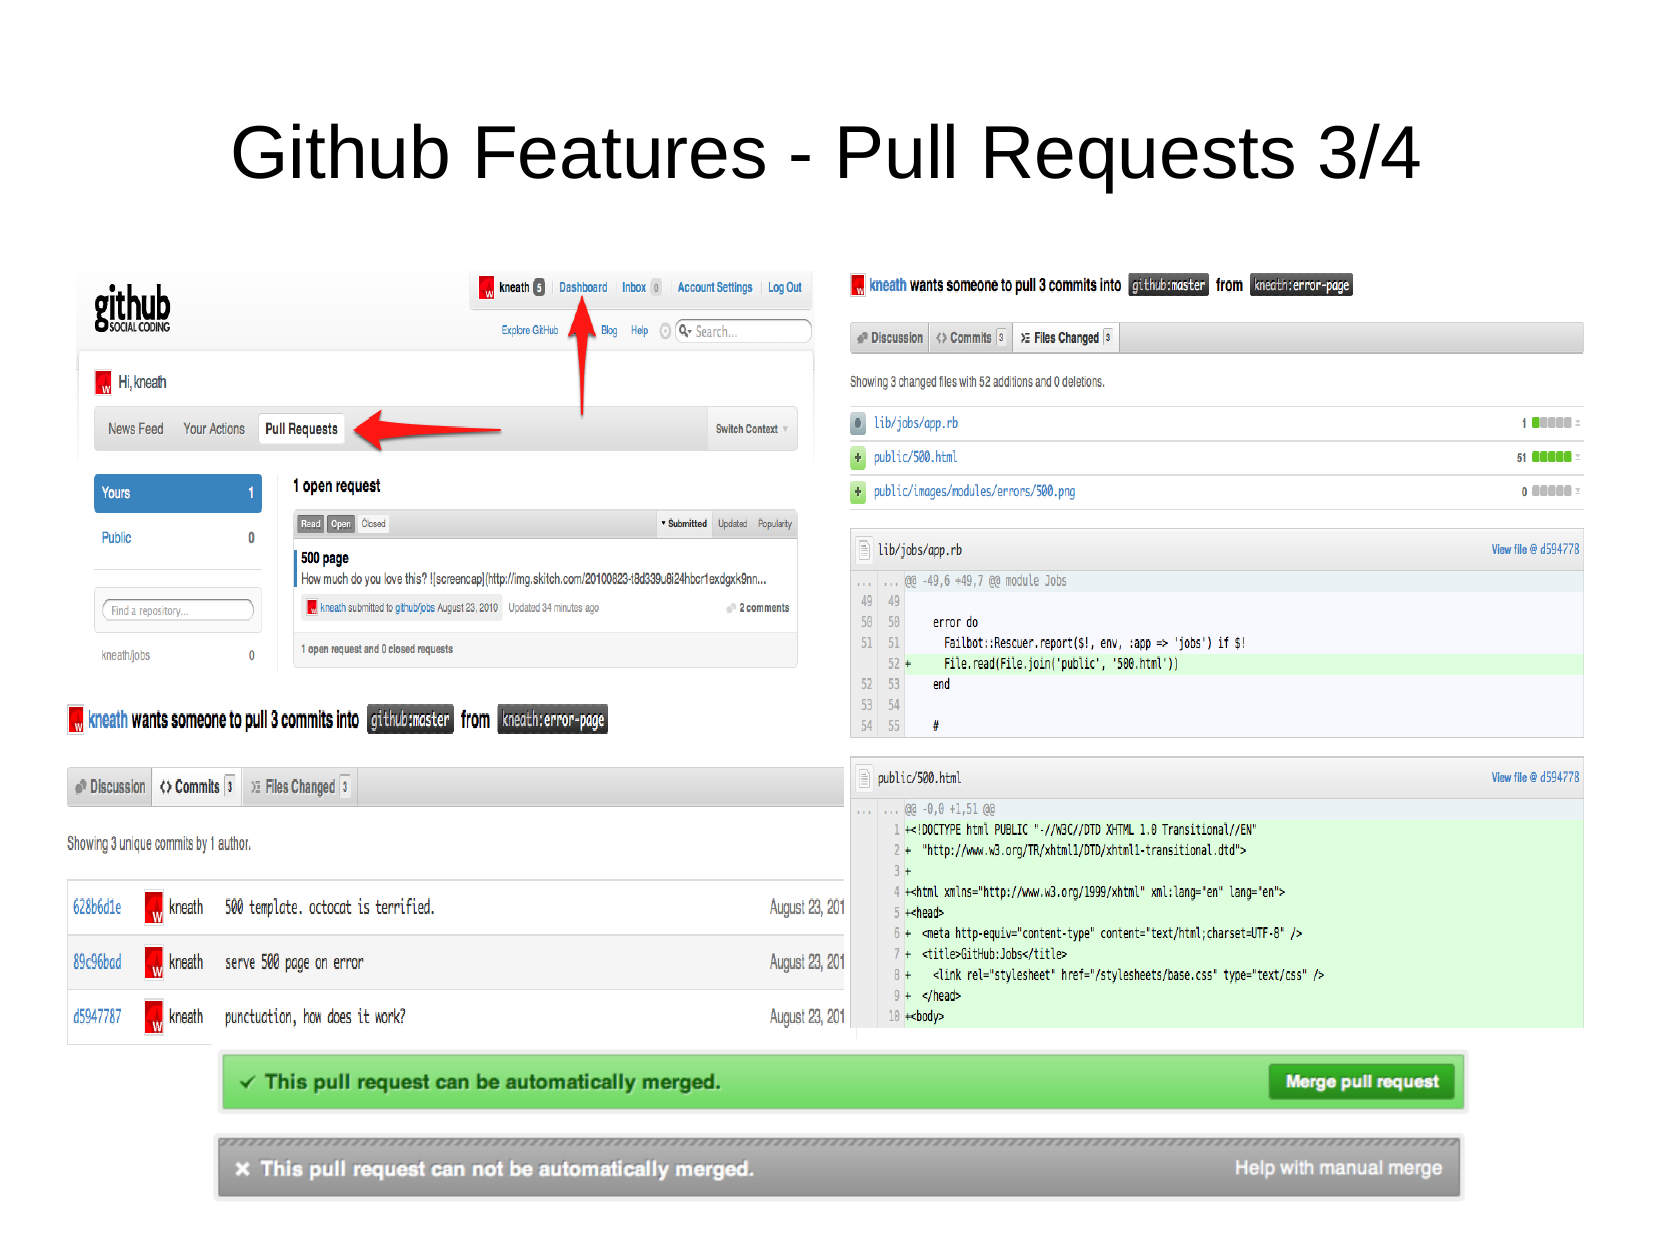

# Github Features - Pull Requests 3/4